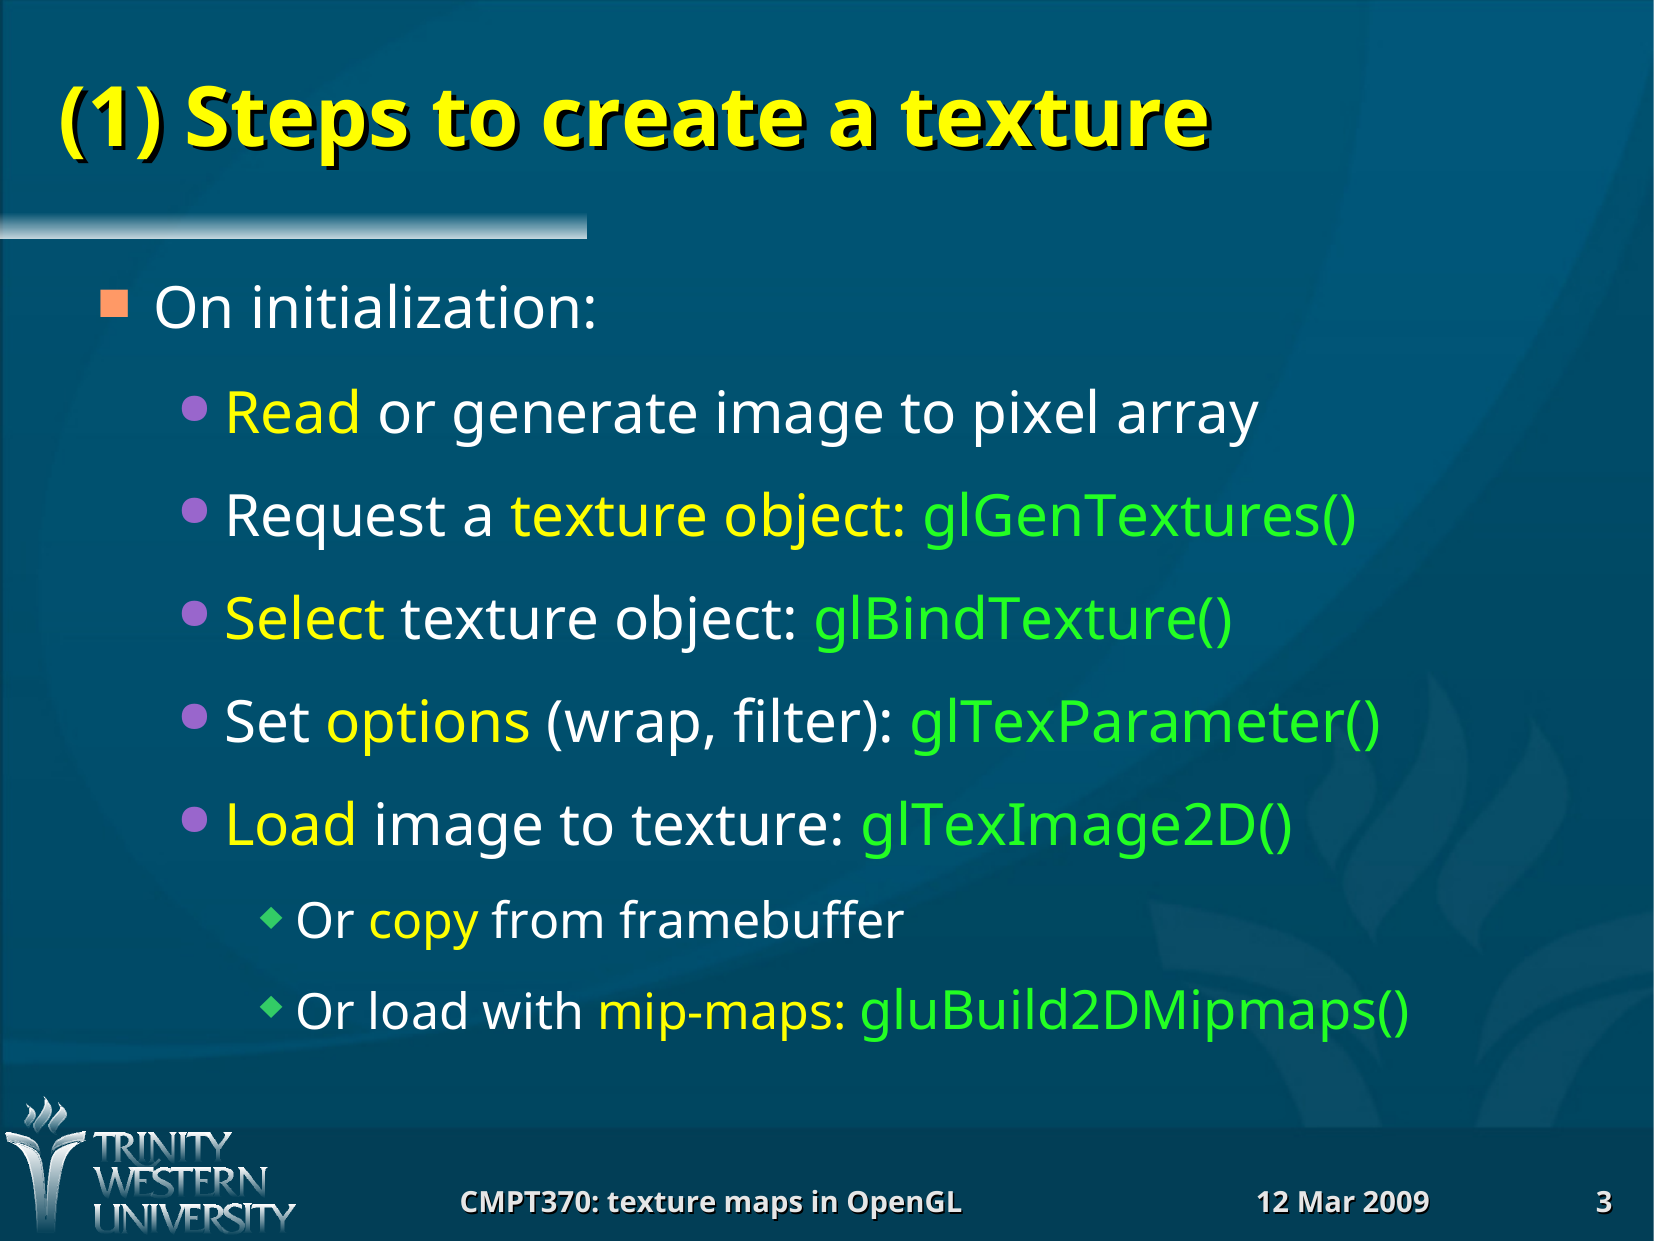

# (1) Steps to create a texture
On initialization:
Read or generate image to pixel array
Request a texture object: glGenTextures()
Select texture object: glBindTexture()
Set options (wrap, filter): glTexParameter()
Load image to texture: glTexImage2D()
Or copy from framebuffer
Or load with mip-maps: gluBuild2DMipmaps()
CMPT370: texture maps in OpenGL
12 Mar 2009
3